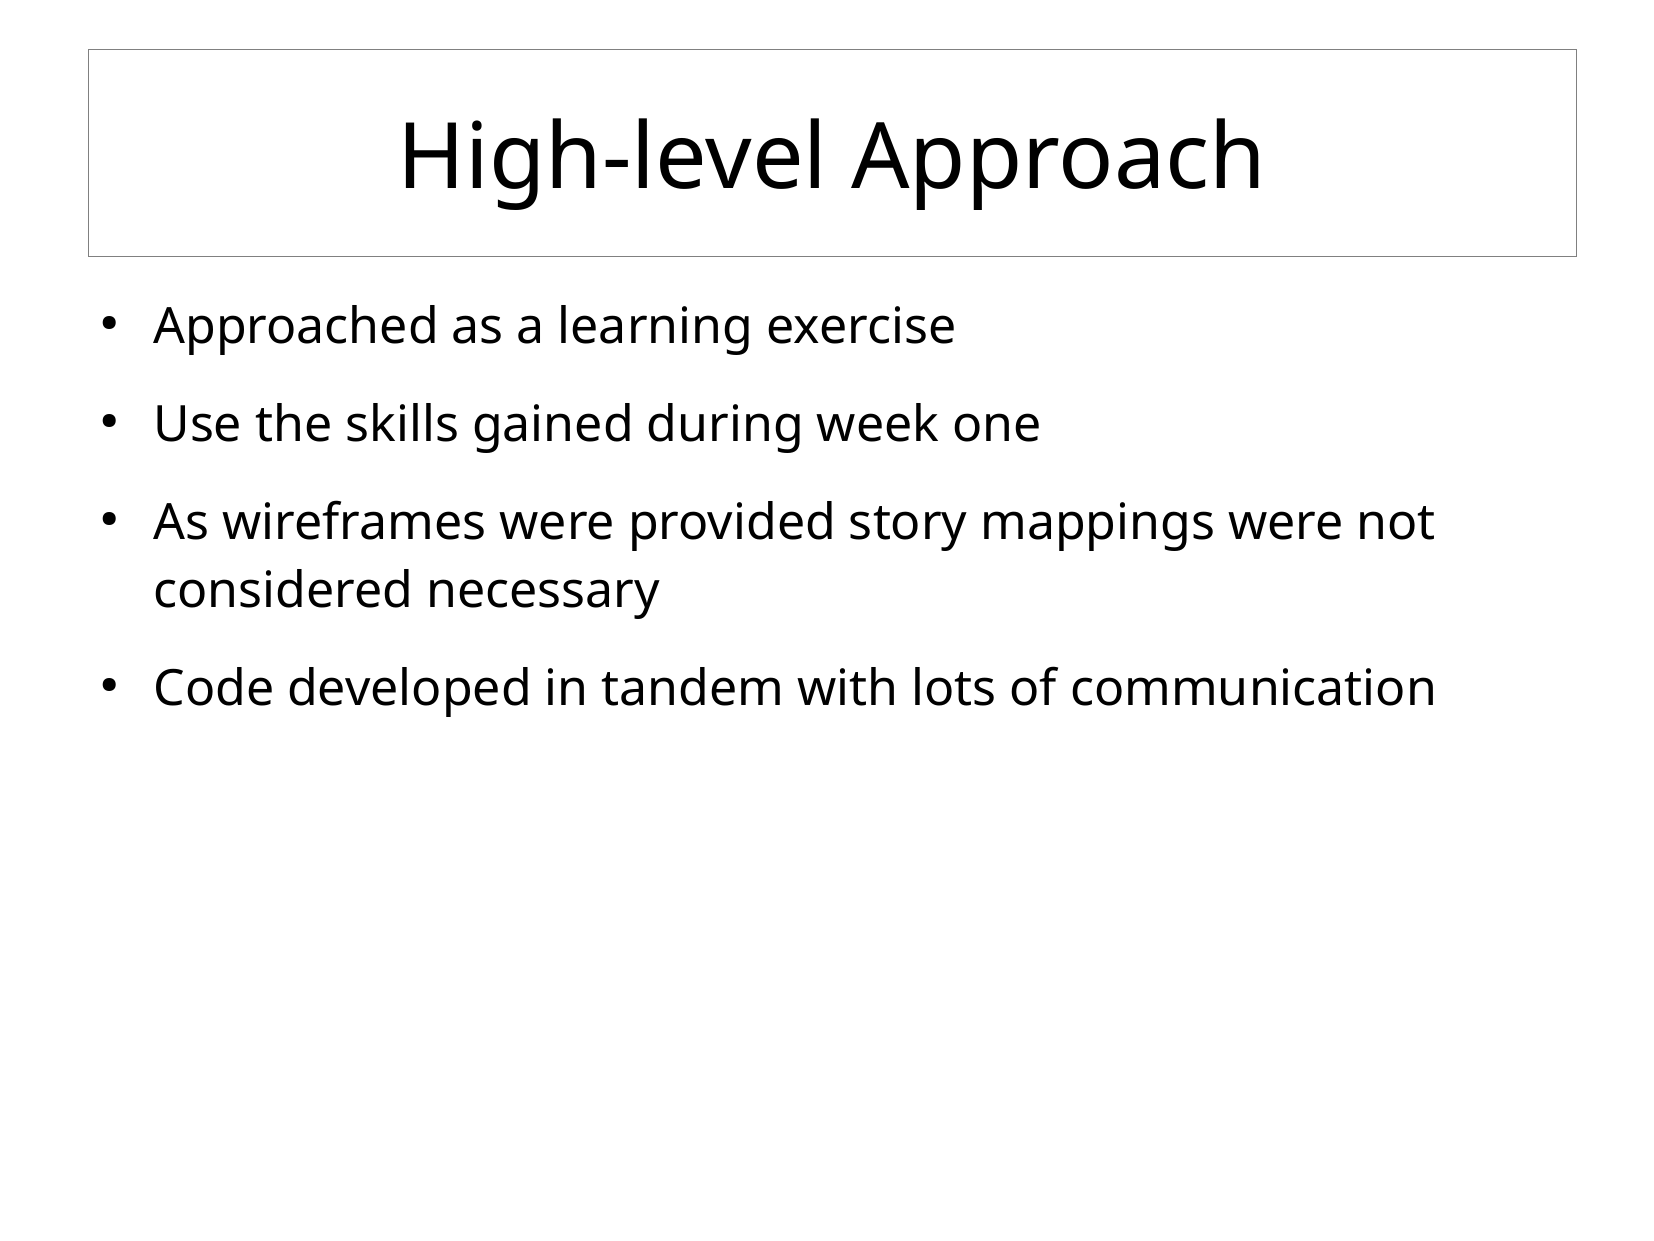

# High-level Approach
Approached as a learning exercise
Use the skills gained during week one
As wireframes were provided story mappings were not considered necessary
Code developed in tandem with lots of communication